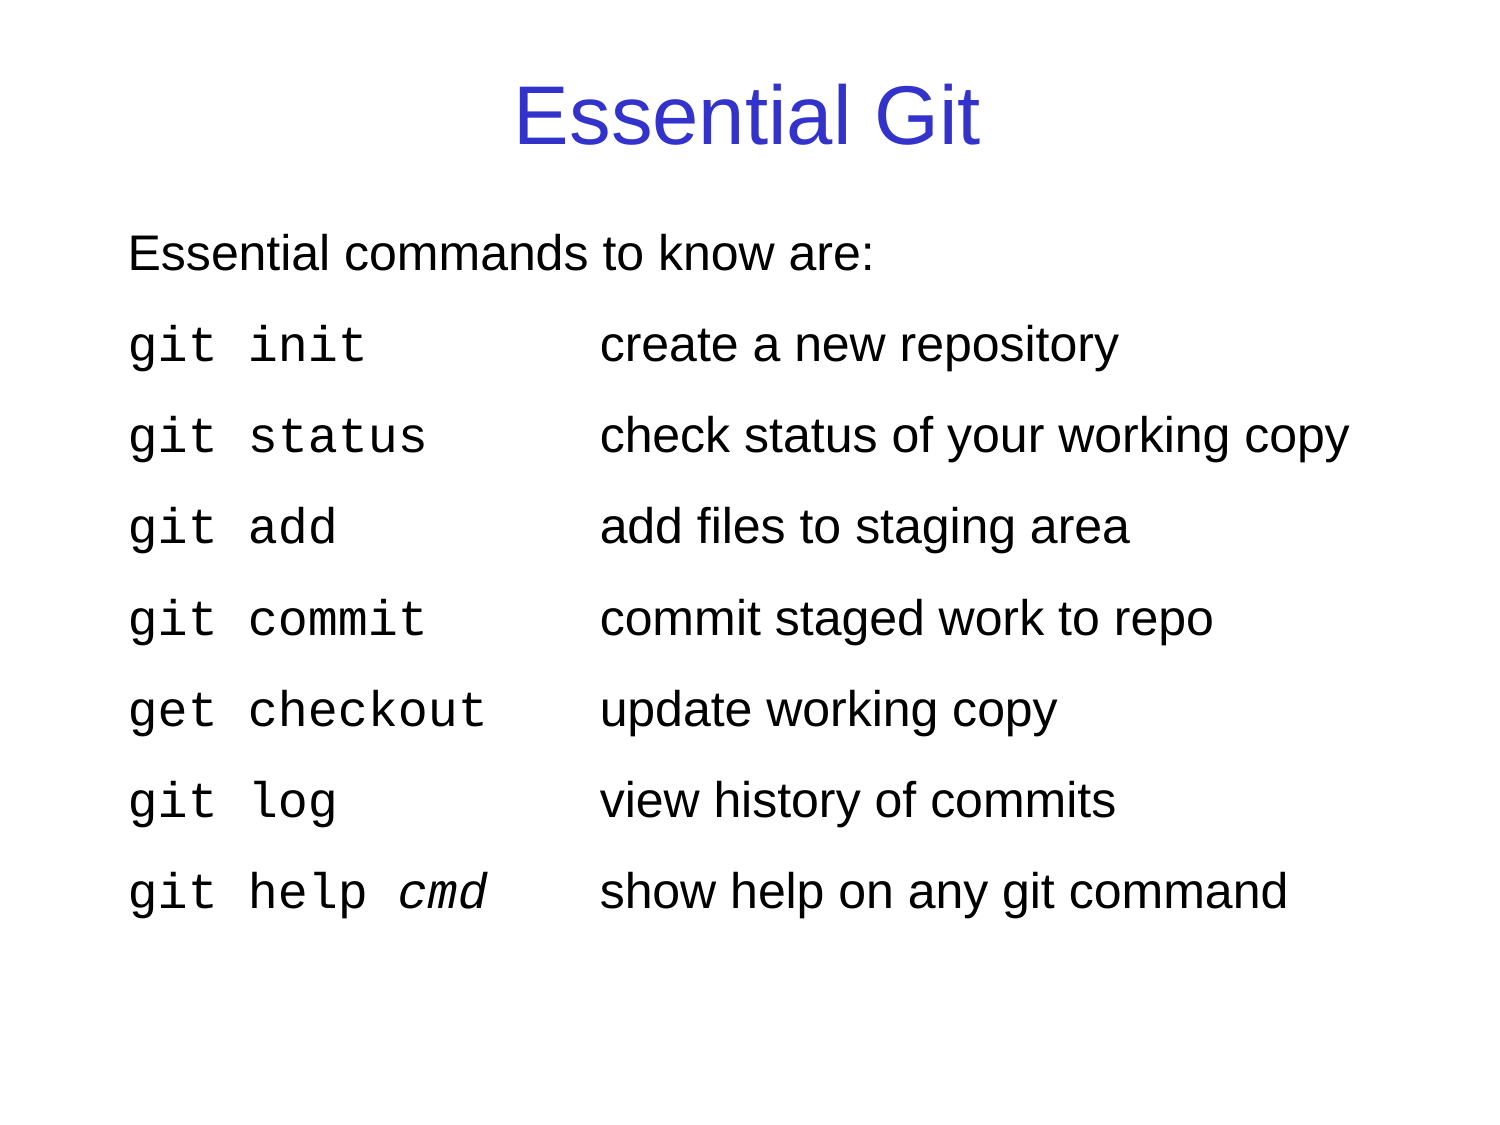

# Essential Git
Essential commands to know are:
git init	create a new repository
git status	check status of your working copy
git add 	add files to staging area
git commit	commit staged work to repo
get checkout	update working copy
git log	view history of commits
git help cmd	show help on any git command